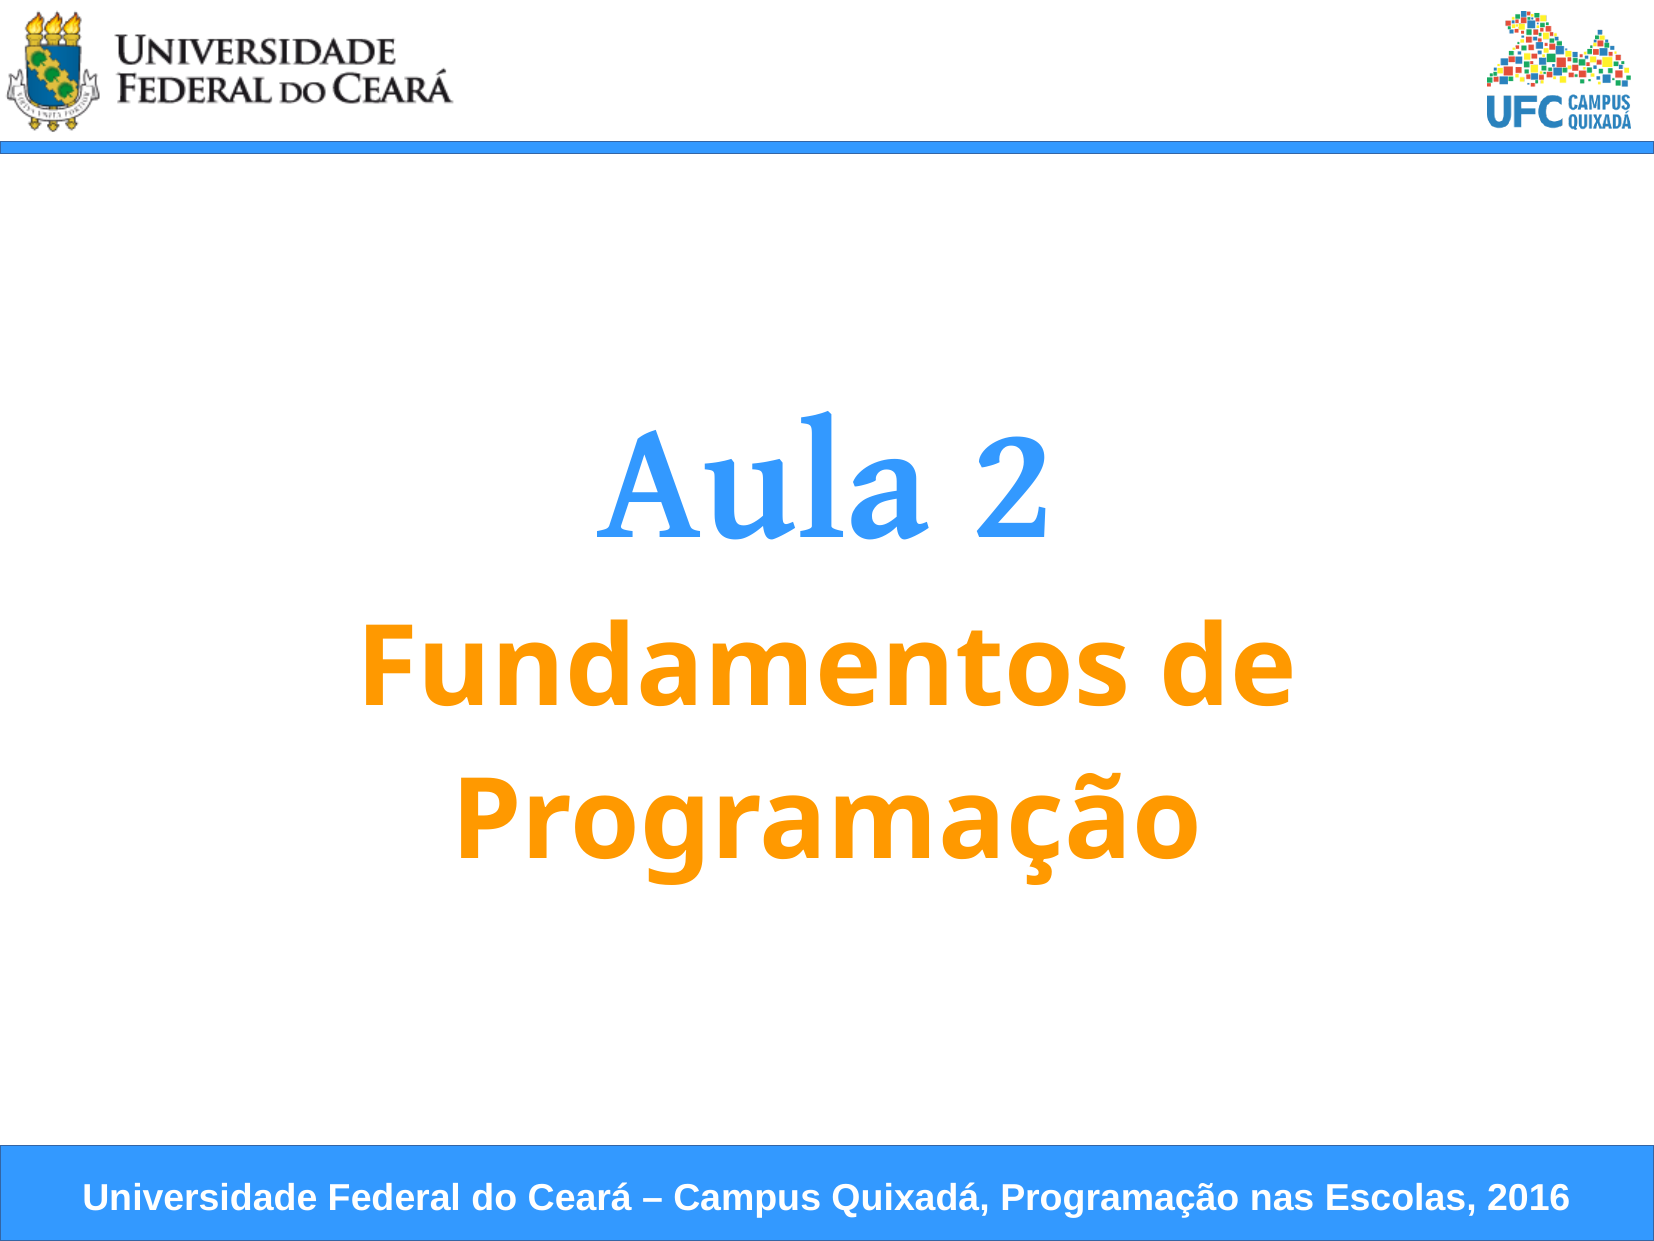

# Aula 2
Fundamentos de Programação
Universidade Federal do Ceará – Campus Quixadá, Programação nas Escolas, 2016